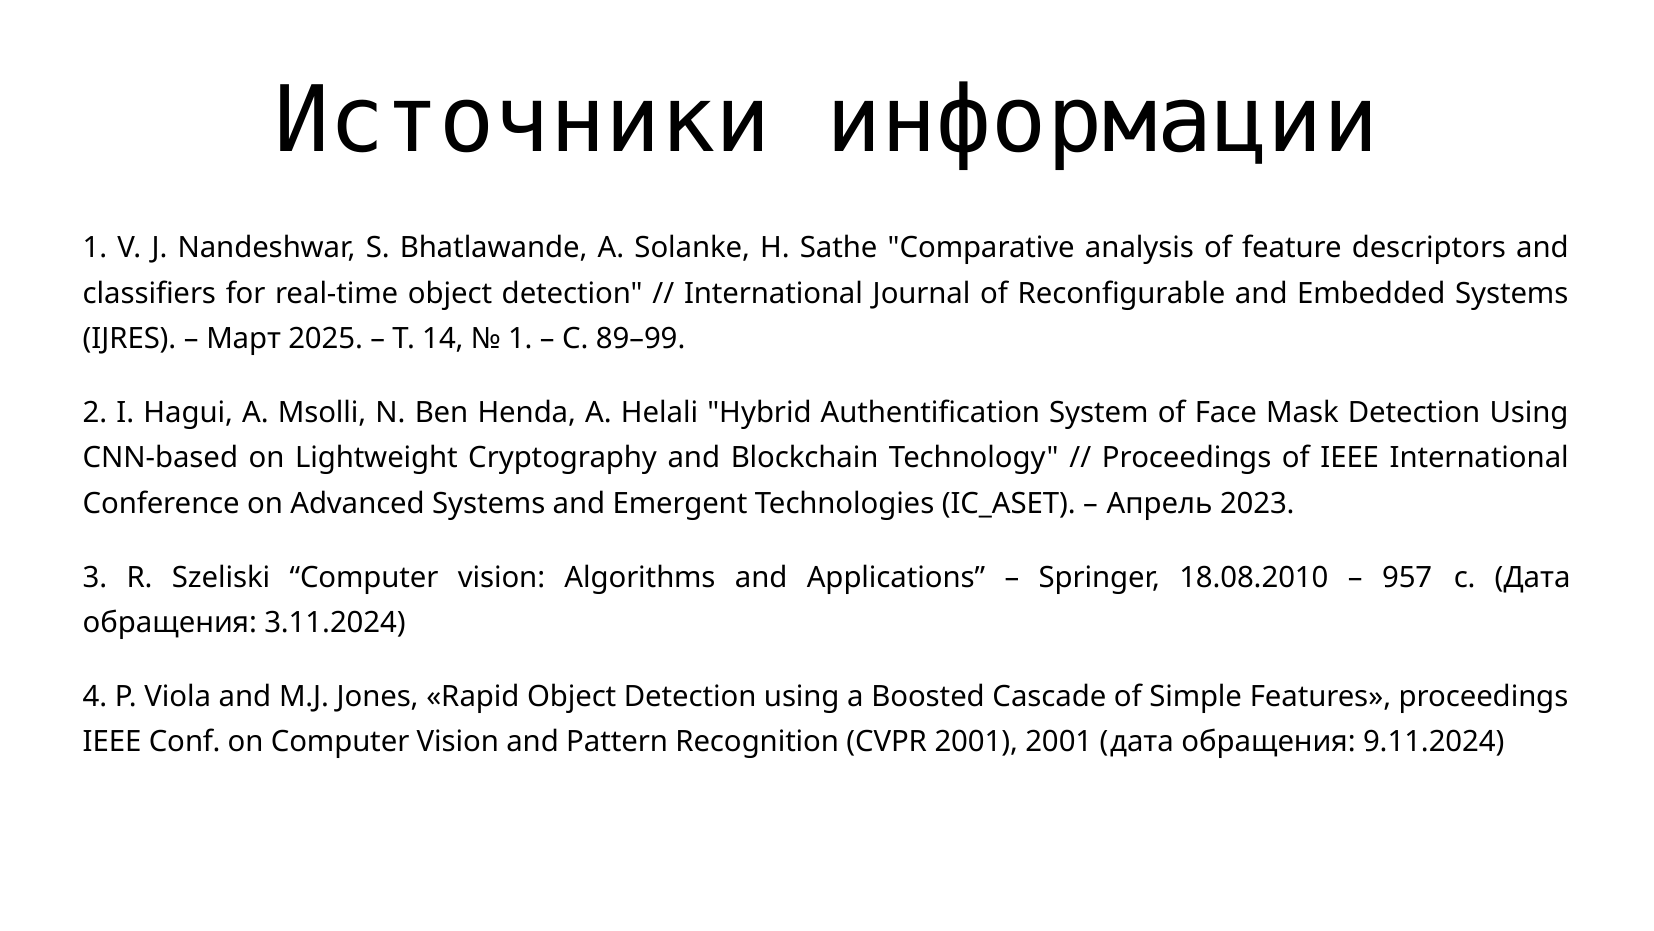

# Источники информации
1. V. J. Nandeshwar, S. Bhatlawande, A. Solanke, H. Sathe "Comparative analysis of feature descriptors and classifiers for real-time object detection" // International Journal of Reconfigurable and Embedded Systems (IJRES). – Март 2025. – Т. 14, № 1. – С. 89–99.
2. I. Hagui, A. Msolli, N. Ben Henda, A. Helali "Hybrid Authentification System of Face Mask Detection Using CNN-based on Lightweight Cryptography and Blockchain Technology" // Proceedings of IEEE International Conference on Advanced Systems and Emergent Technologies (IC_ASET). – Апрель 2023.
3. R. Szeliski “Computer vision: Algorithms and Applications” – Springer, 18.08.2010 – 957 с. (Дата обращения: 3.11.2024)
4. P. Viola and M.J. Jones, «Rapid Object Detection using a Boosted Cascade of Simple Features», proceedings IEEE Conf. on Computer Vision and Pattern Recognition (CVPR 2001), 2001 (дата обращения: 9.11.2024)